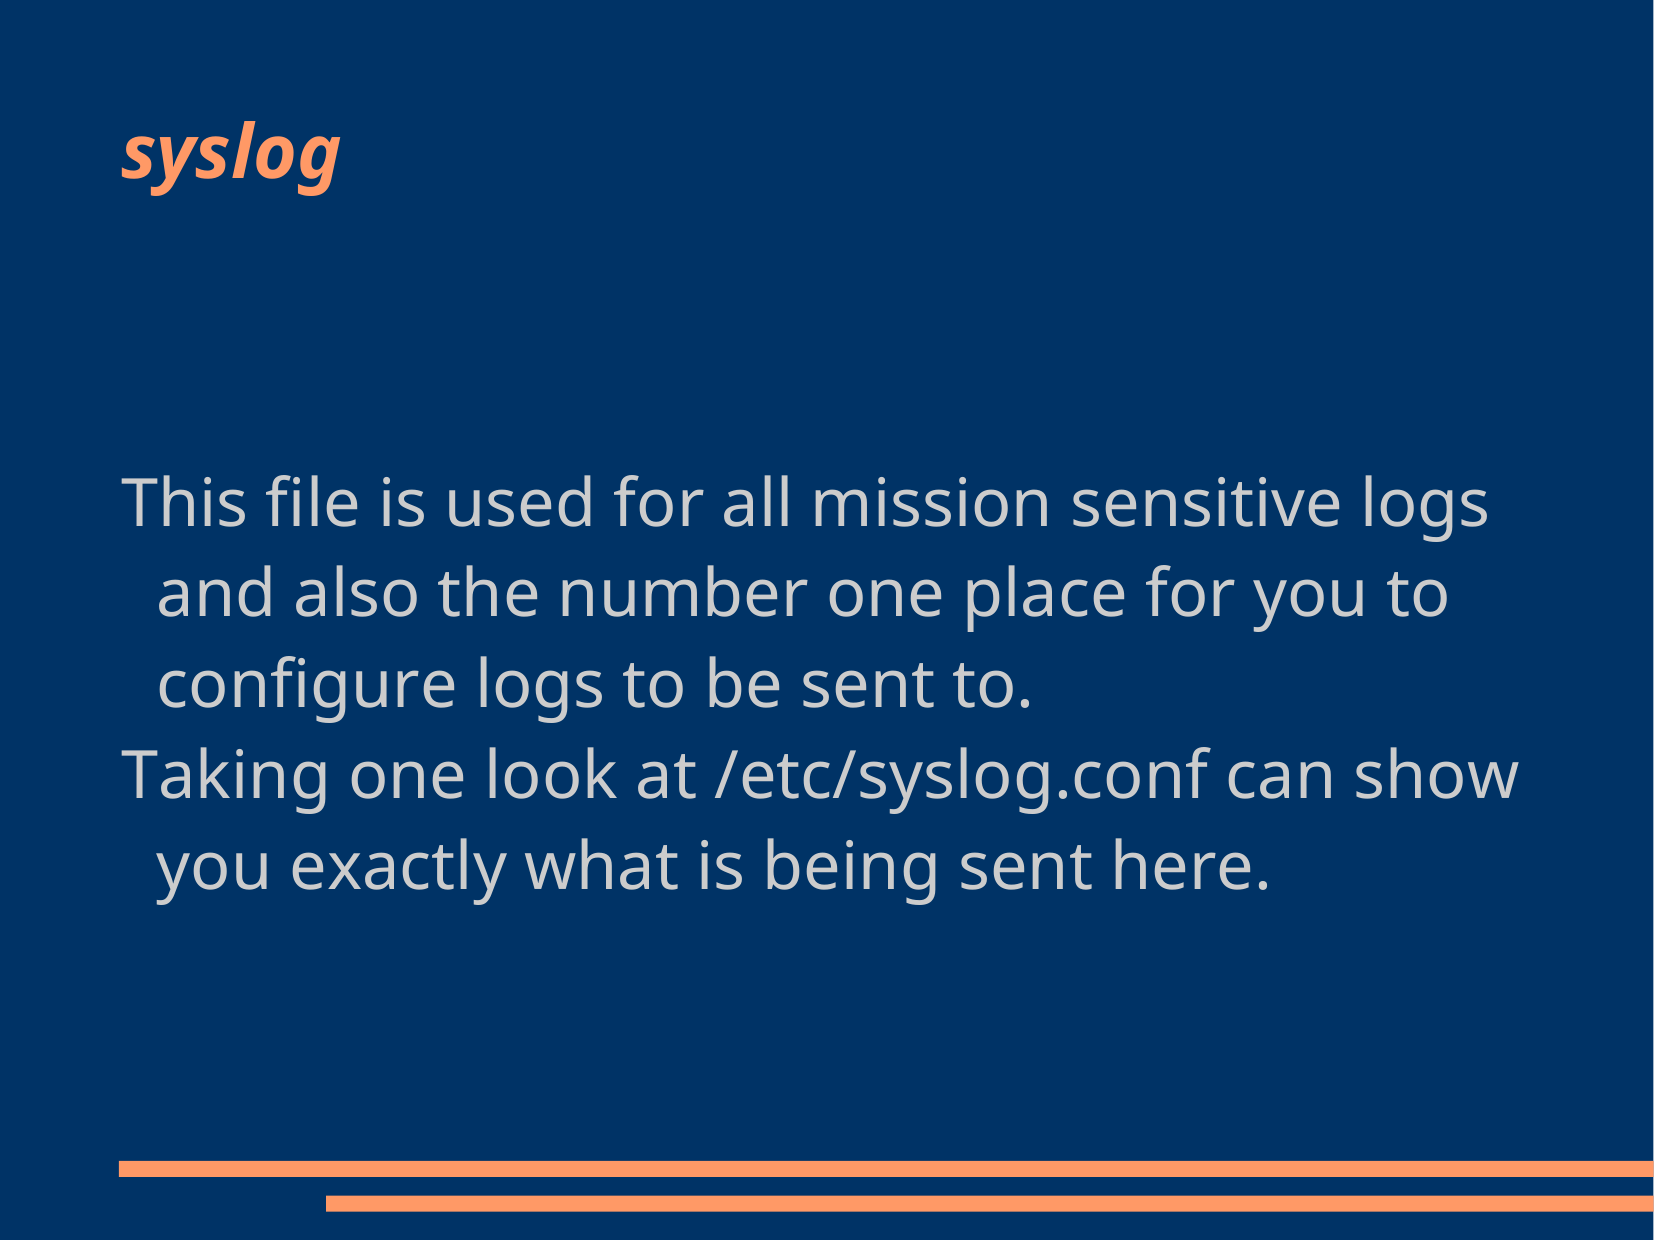

# syslog
This file is used for all mission sensitive logs and also the number one place for you to configure logs to be sent to.
Taking one look at /etc/syslog.conf can show you exactly what is being sent here.